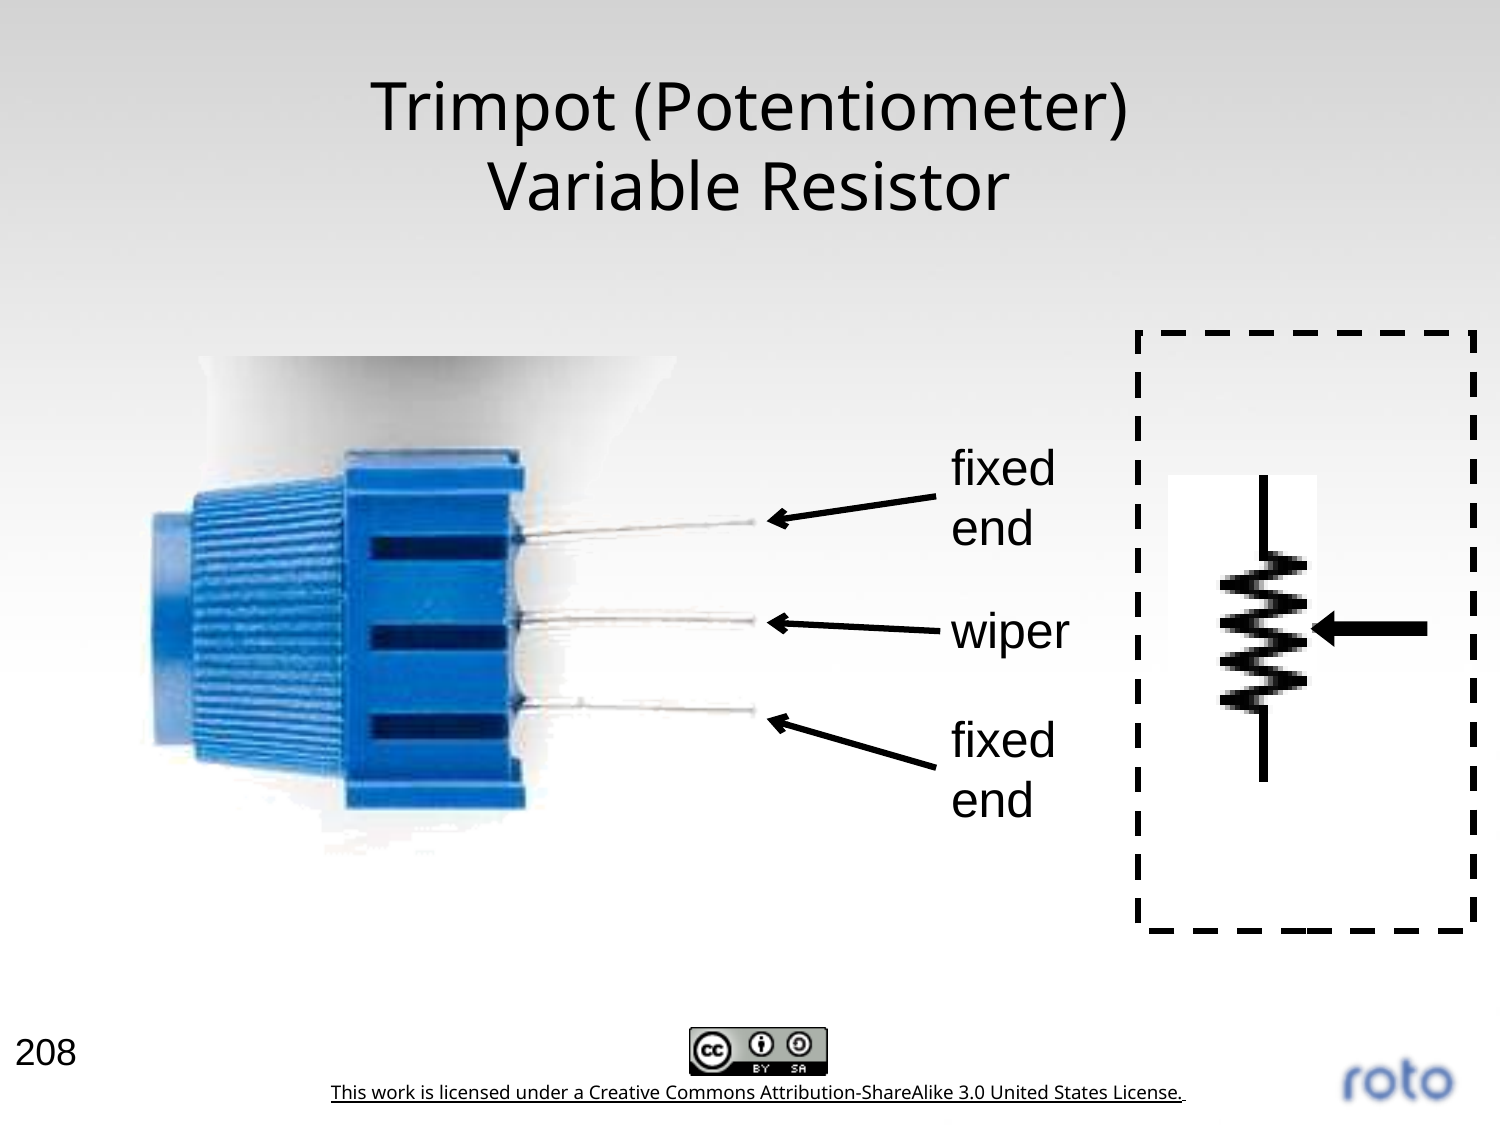

# Trimpot (Potentiometer) Variable Resistor
fixed
end
wiper
fixed
end